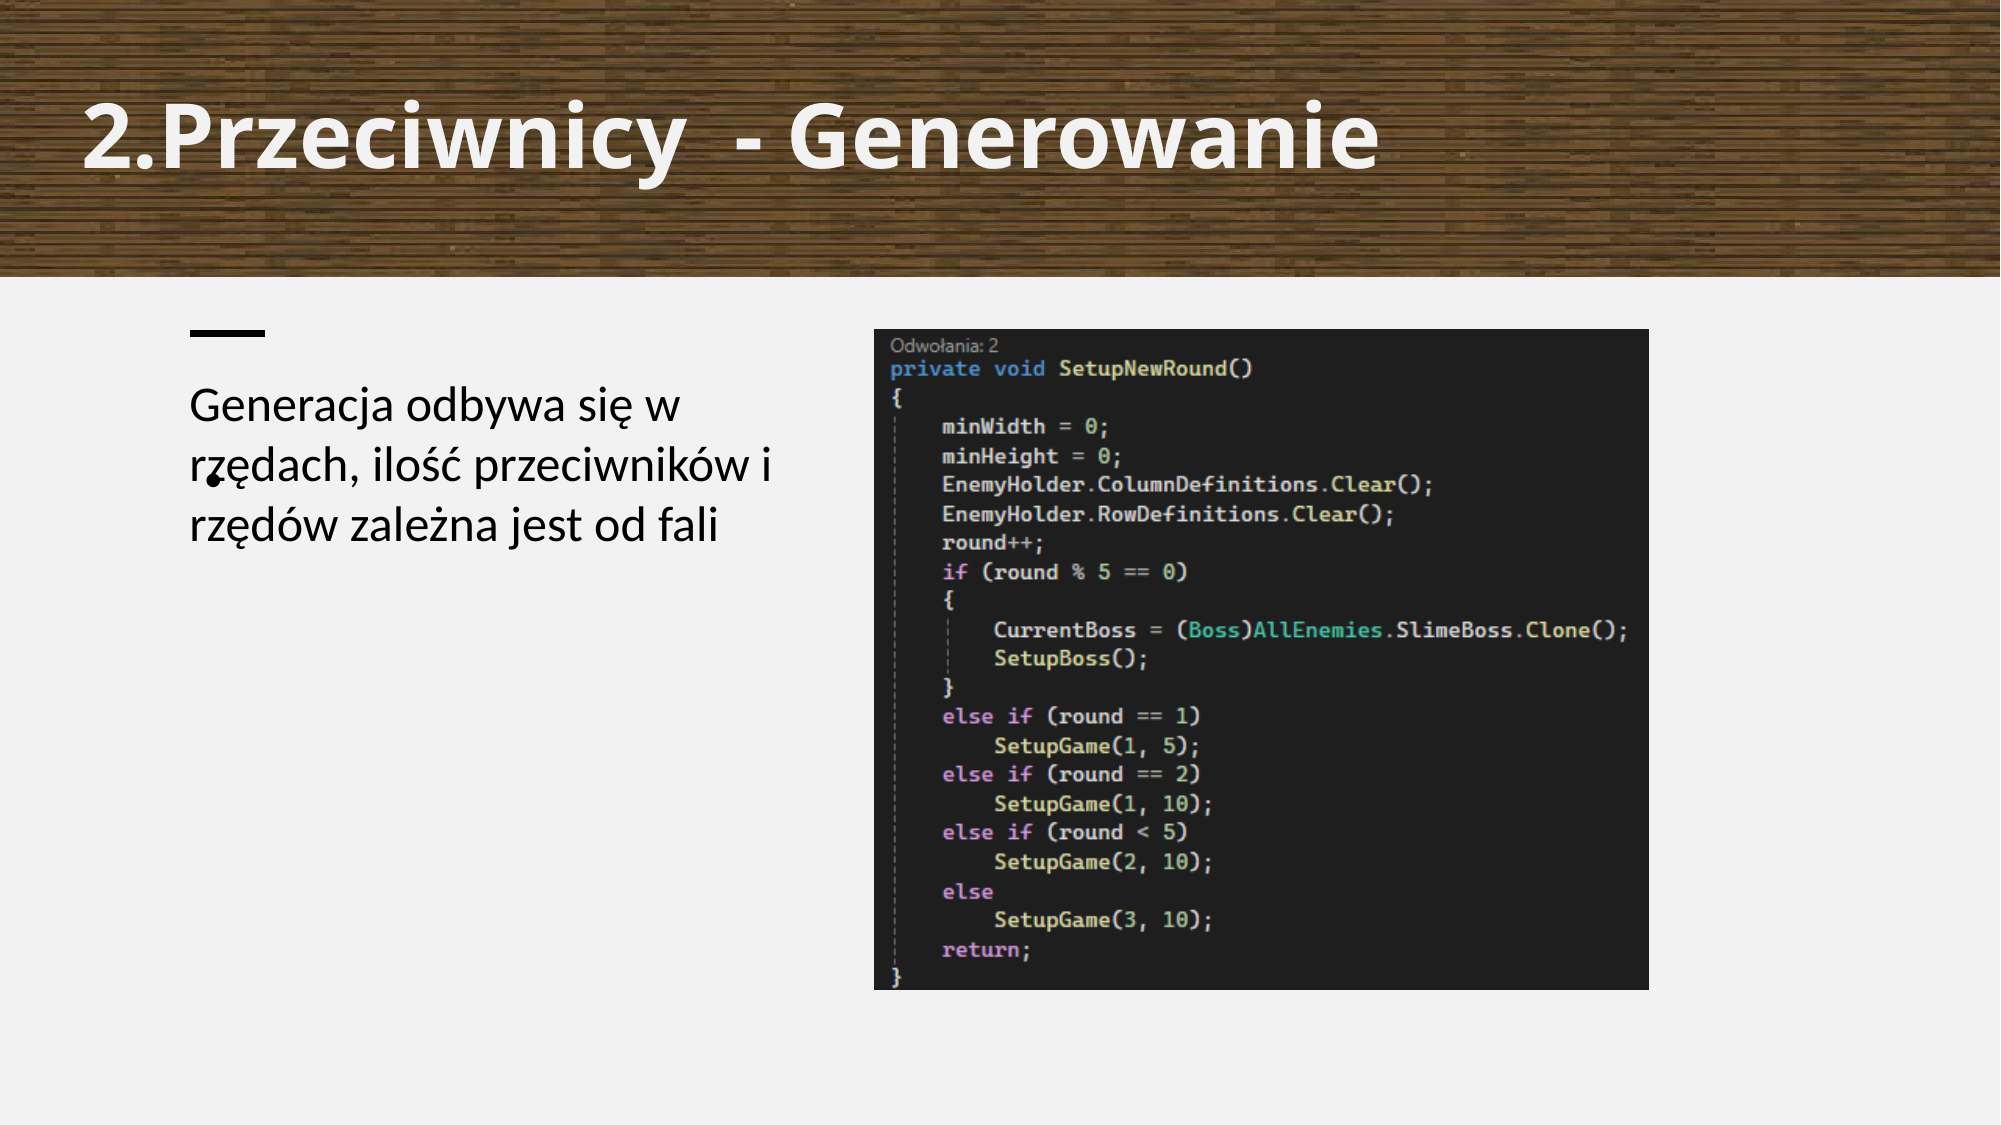

2.Przeciwnicy - Generowanie
Generacja odbywa się w rzędach, ilość przeciwników i rzędów zależna jest od fali
#